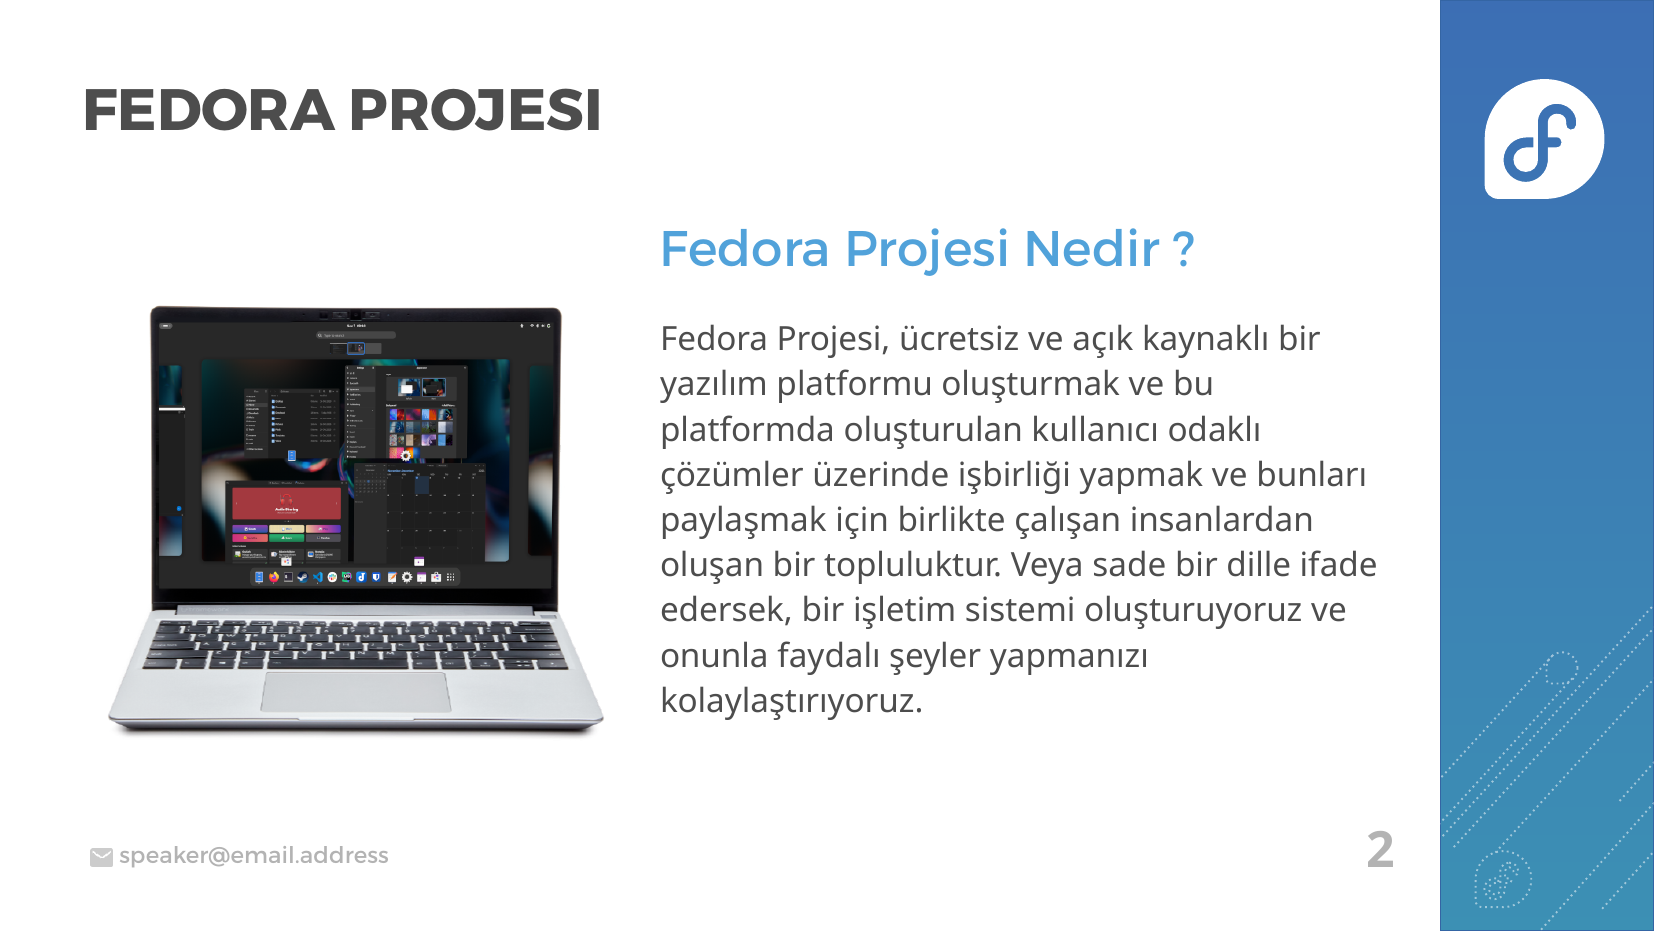

# FEDORA PROJESI
Fedora Projesi Nedir ?
Fedora Projesi, ücretsiz ve açık kaynaklı bir yazılım platformu oluşturmak ve bu platformda oluşturulan kullanıcı odaklı çözümler üzerinde işbirliği yapmak ve bunları paylaşmak için birlikte çalışan insanlardan oluşan bir topluluktur. Veya sade bir dille ifade edersek, bir işletim sistemi oluşturuyoruz ve onunla faydalı şeyler yapmanızı kolaylaştırıyoruz.
2